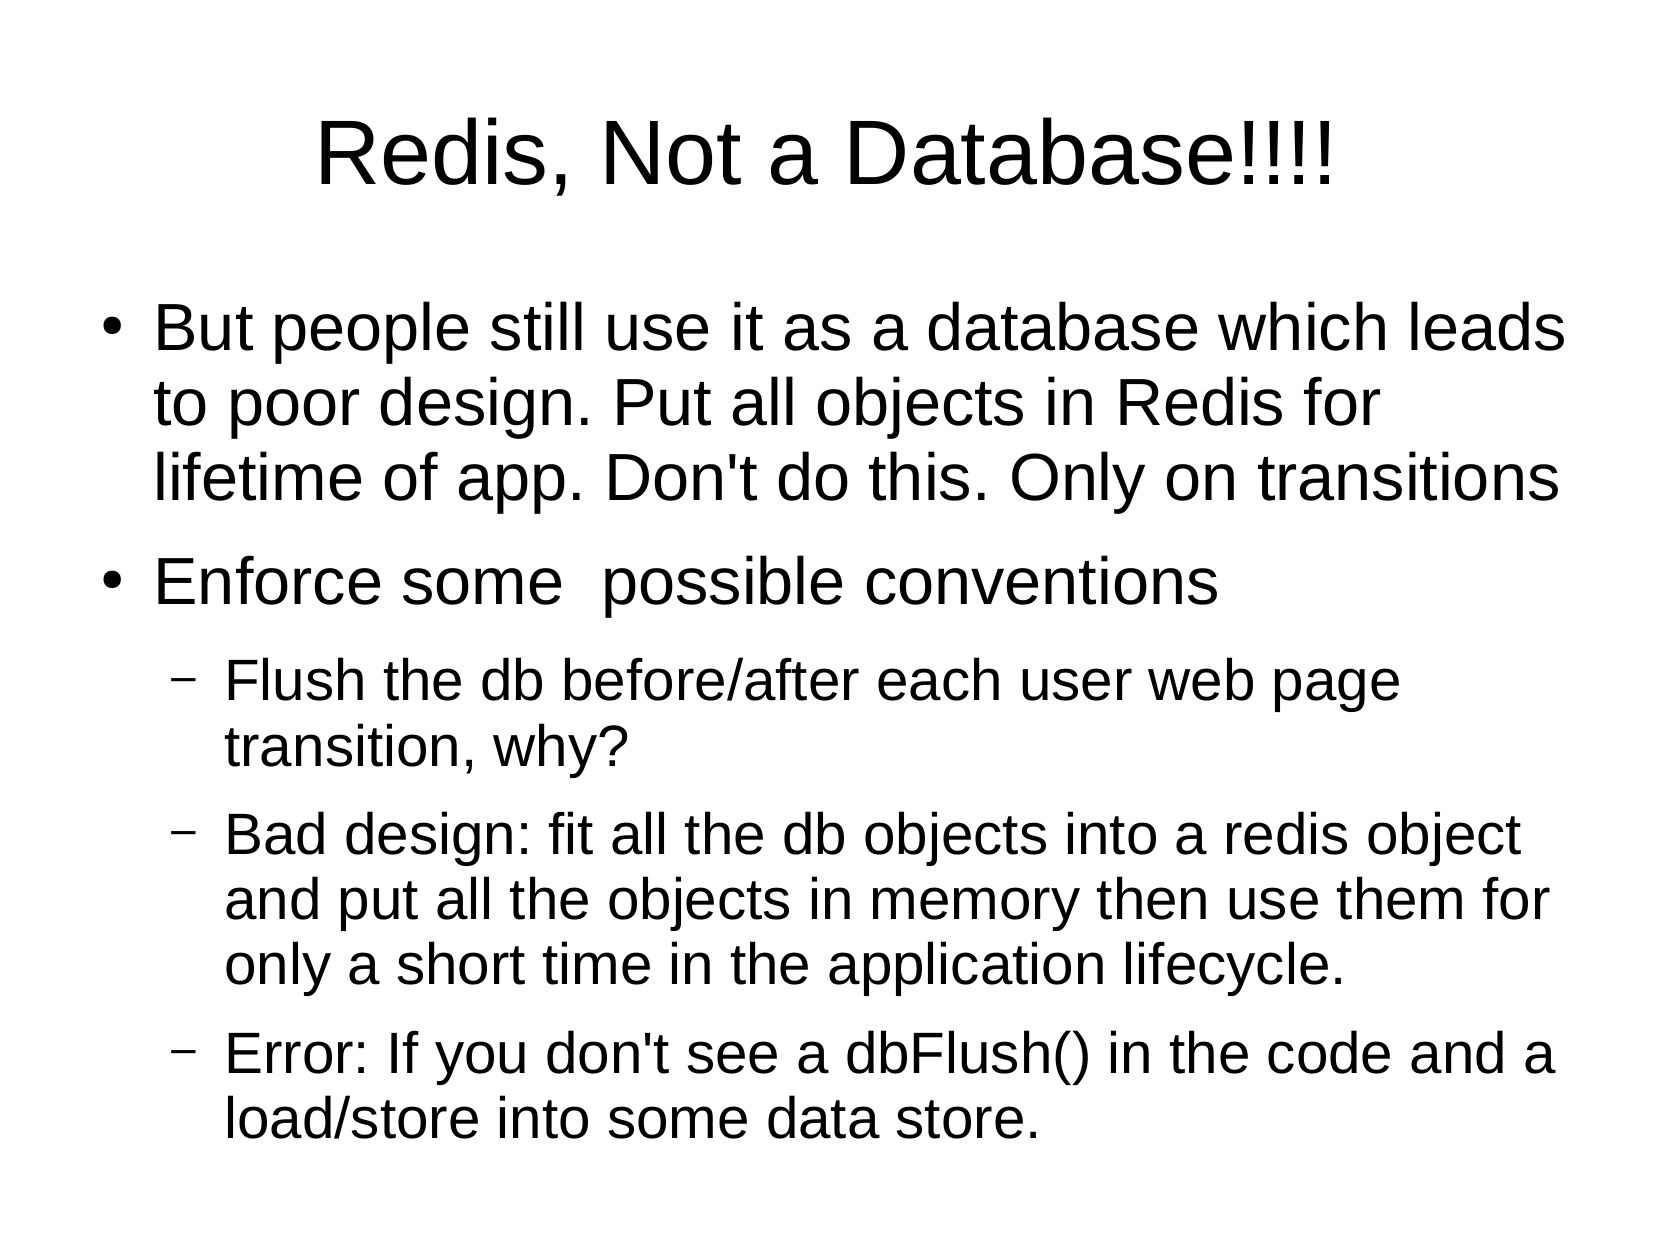

# Redis, Not a Database!!!!
But people still use it as a database which leads to poor design. Put all objects in Redis for lifetime of app. Don't do this. Only on transitions
Enforce some possible conventions
Flush the db before/after each user web page transition, why?
Bad design: fit all the db objects into a redis object and put all the objects in memory then use them for only a short time in the application lifecycle.
Error: If you don't see a dbFlush() in the code and a load/store into some data store.